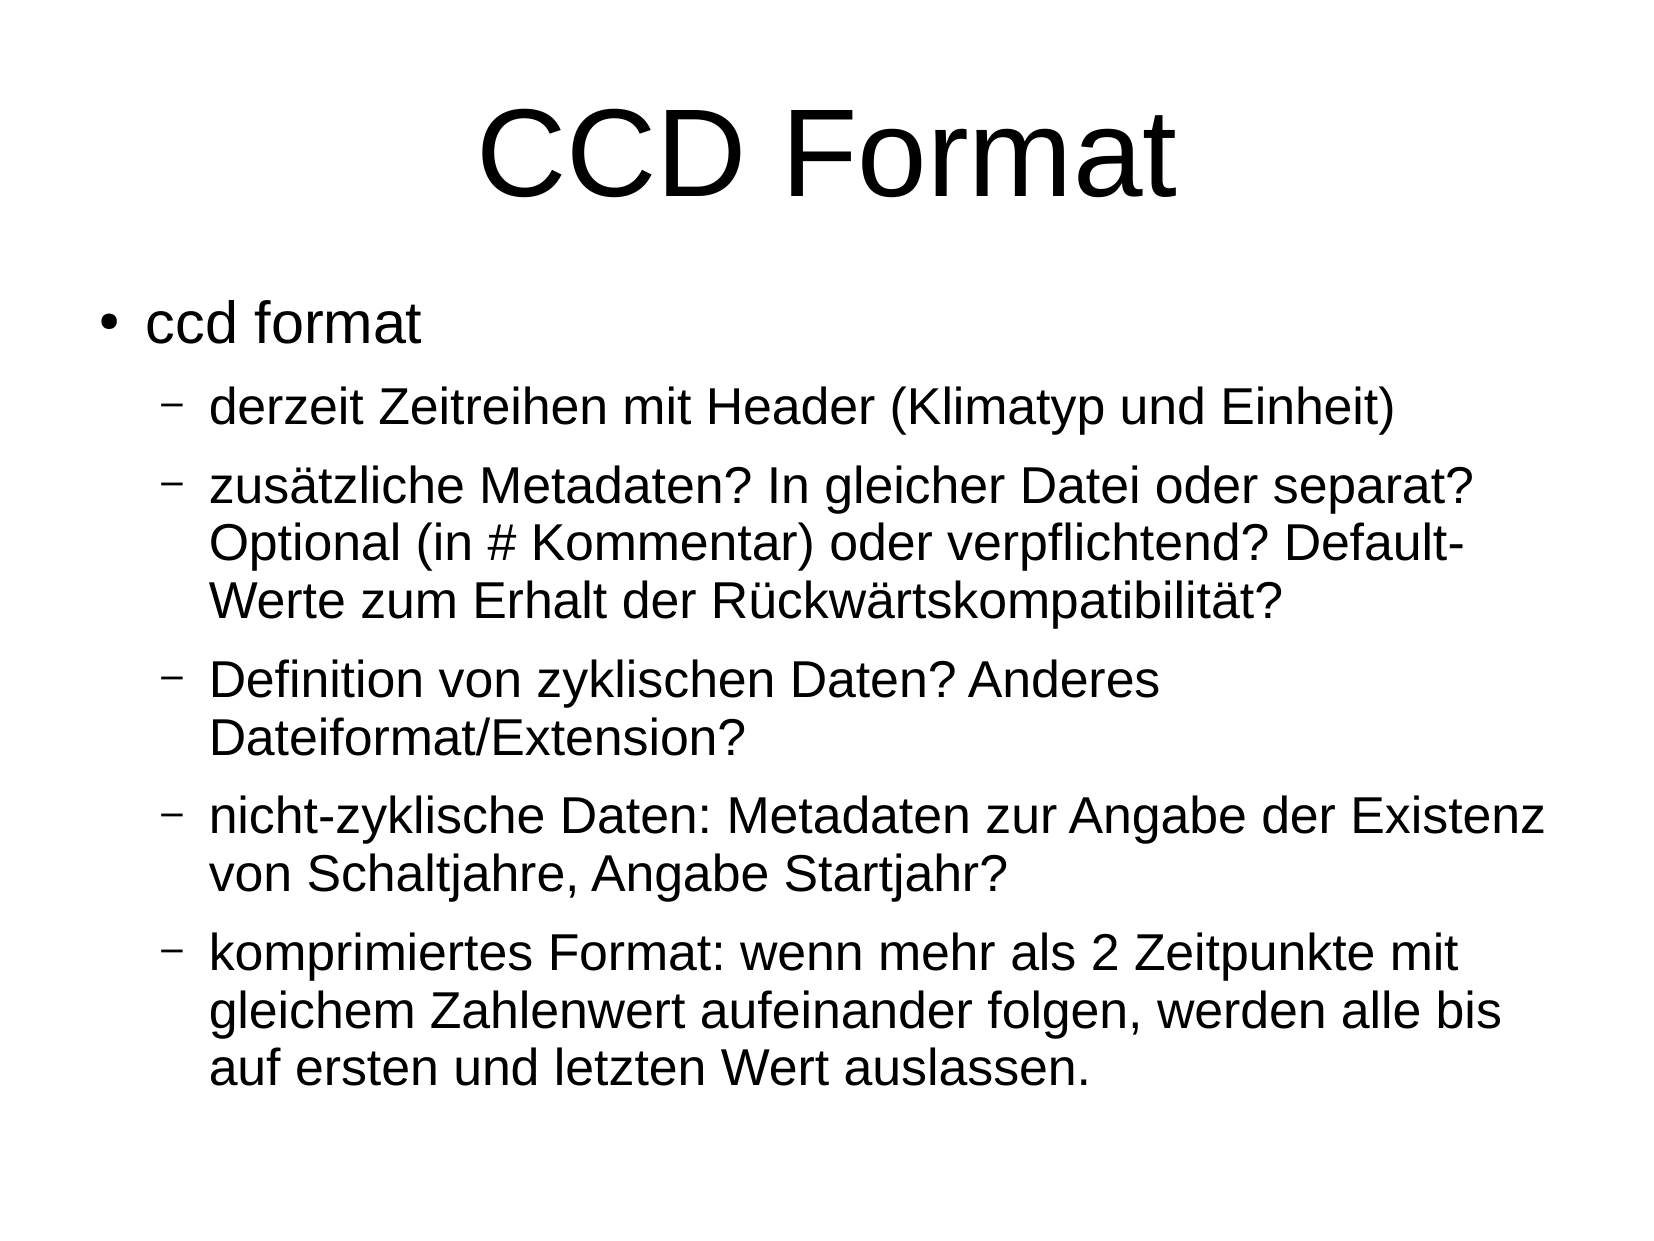

# CCD Format
ccd format
derzeit Zeitreihen mit Header (Klimatyp und Einheit)
zusätzliche Metadaten? In gleicher Datei oder separat? Optional (in # Kommentar) oder verpflichtend? Default-Werte zum Erhalt der Rückwärtskompatibilität?
Definition von zyklischen Daten? Anderes Dateiformat/Extension?
nicht-zyklische Daten: Metadaten zur Angabe der Existenz von Schaltjahre, Angabe Startjahr?
komprimiertes Format: wenn mehr als 2 Zeitpunkte mit gleichem Zahlenwert aufeinander folgen, werden alle bis auf ersten und letzten Wert auslassen.